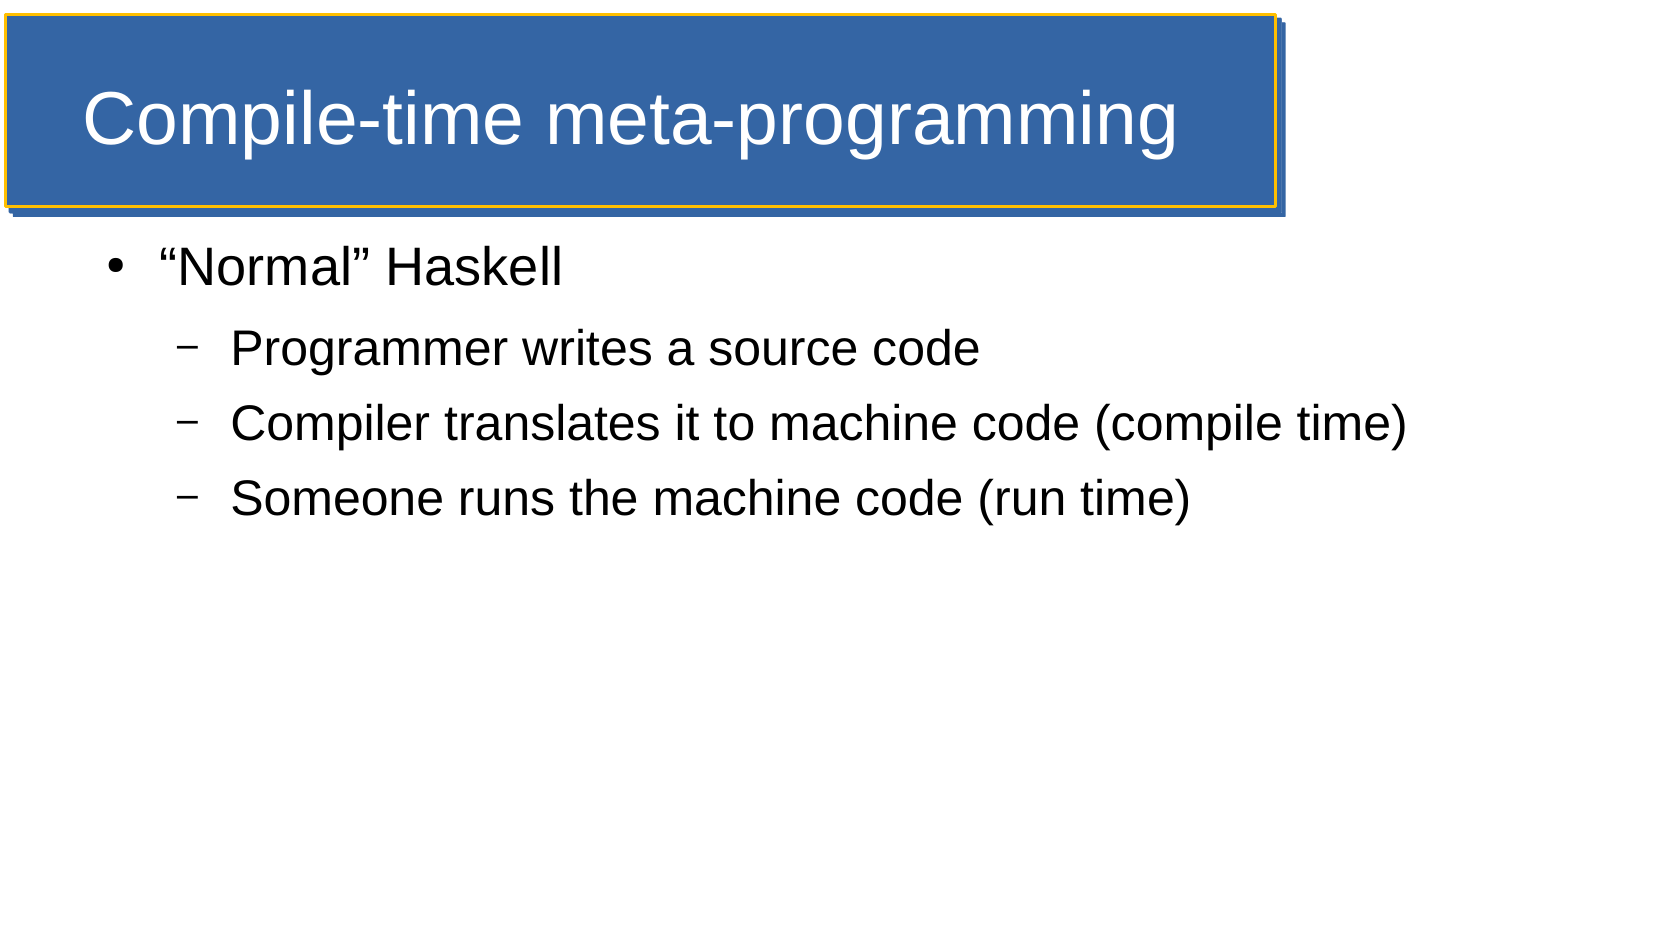

# Compile-time meta-programming
“Normal” Haskell
Programmer writes a source code
Compiler translates it to machine code (compile time)
Someone runs the machine code (run time)